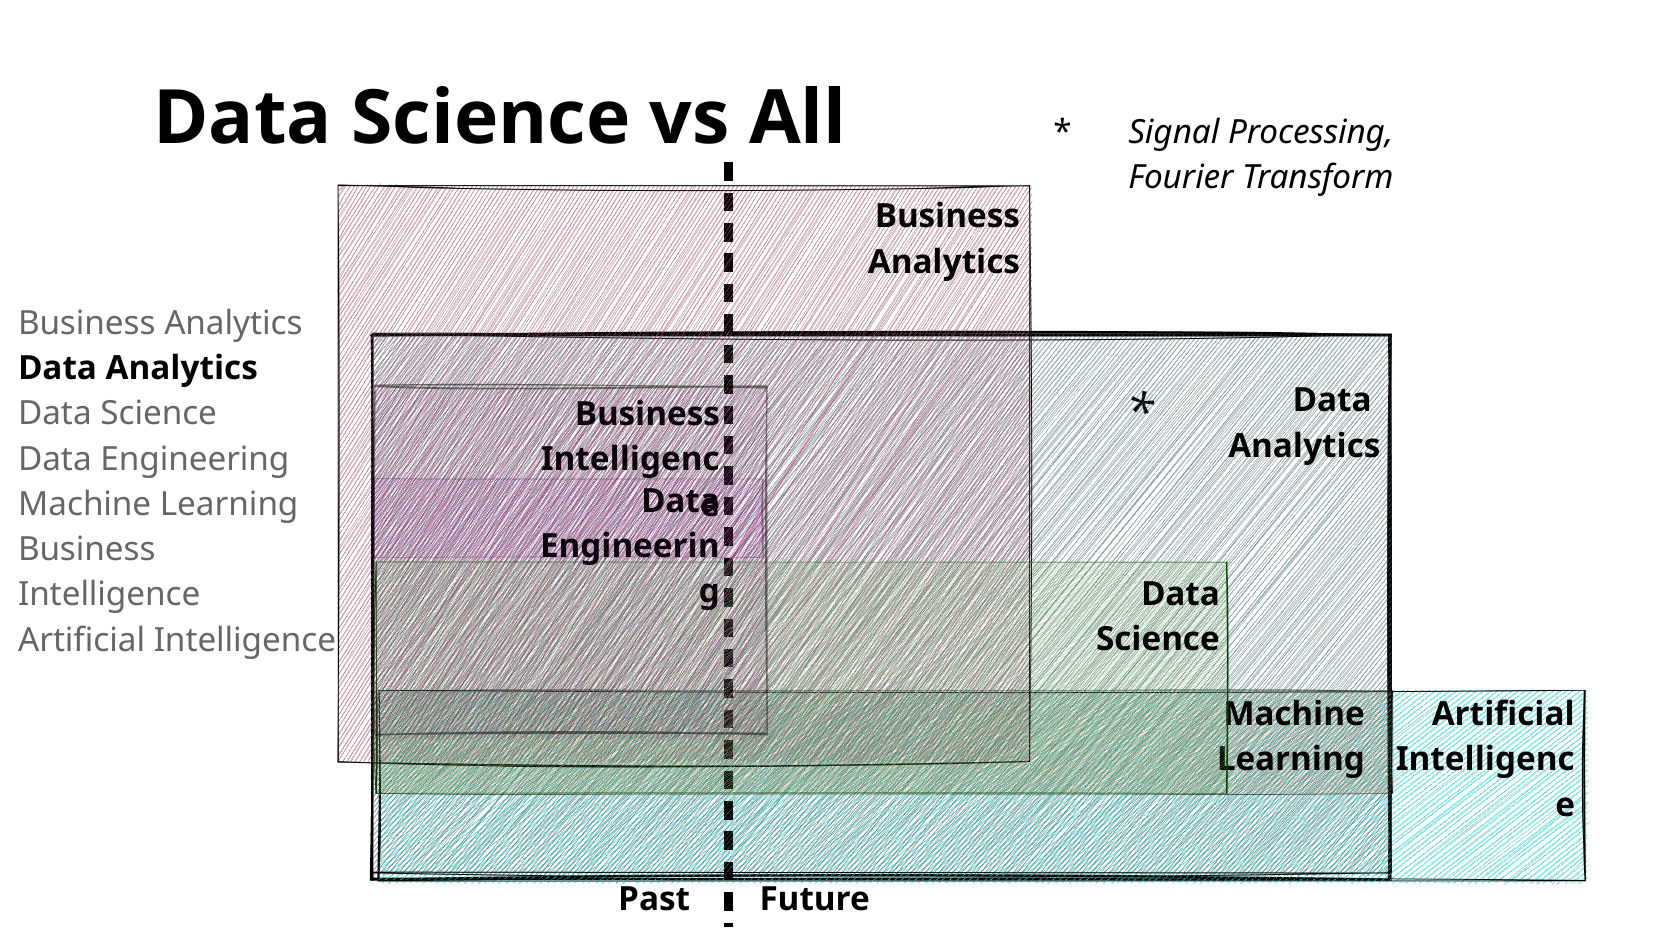

# Data Science vs All
*	Signal Processing,
	Fourier Transform
Business Analytics
Business Analytics
Data Analytics
Data Science
Data Engineering
Machine Learning
Business Intelligence
Artificial Intelligence
*
Data
Analytics
Business Intelligence
Data
Engineering
Data
Science
Machine
Learning
Artificial
Intelligence
Past
Future